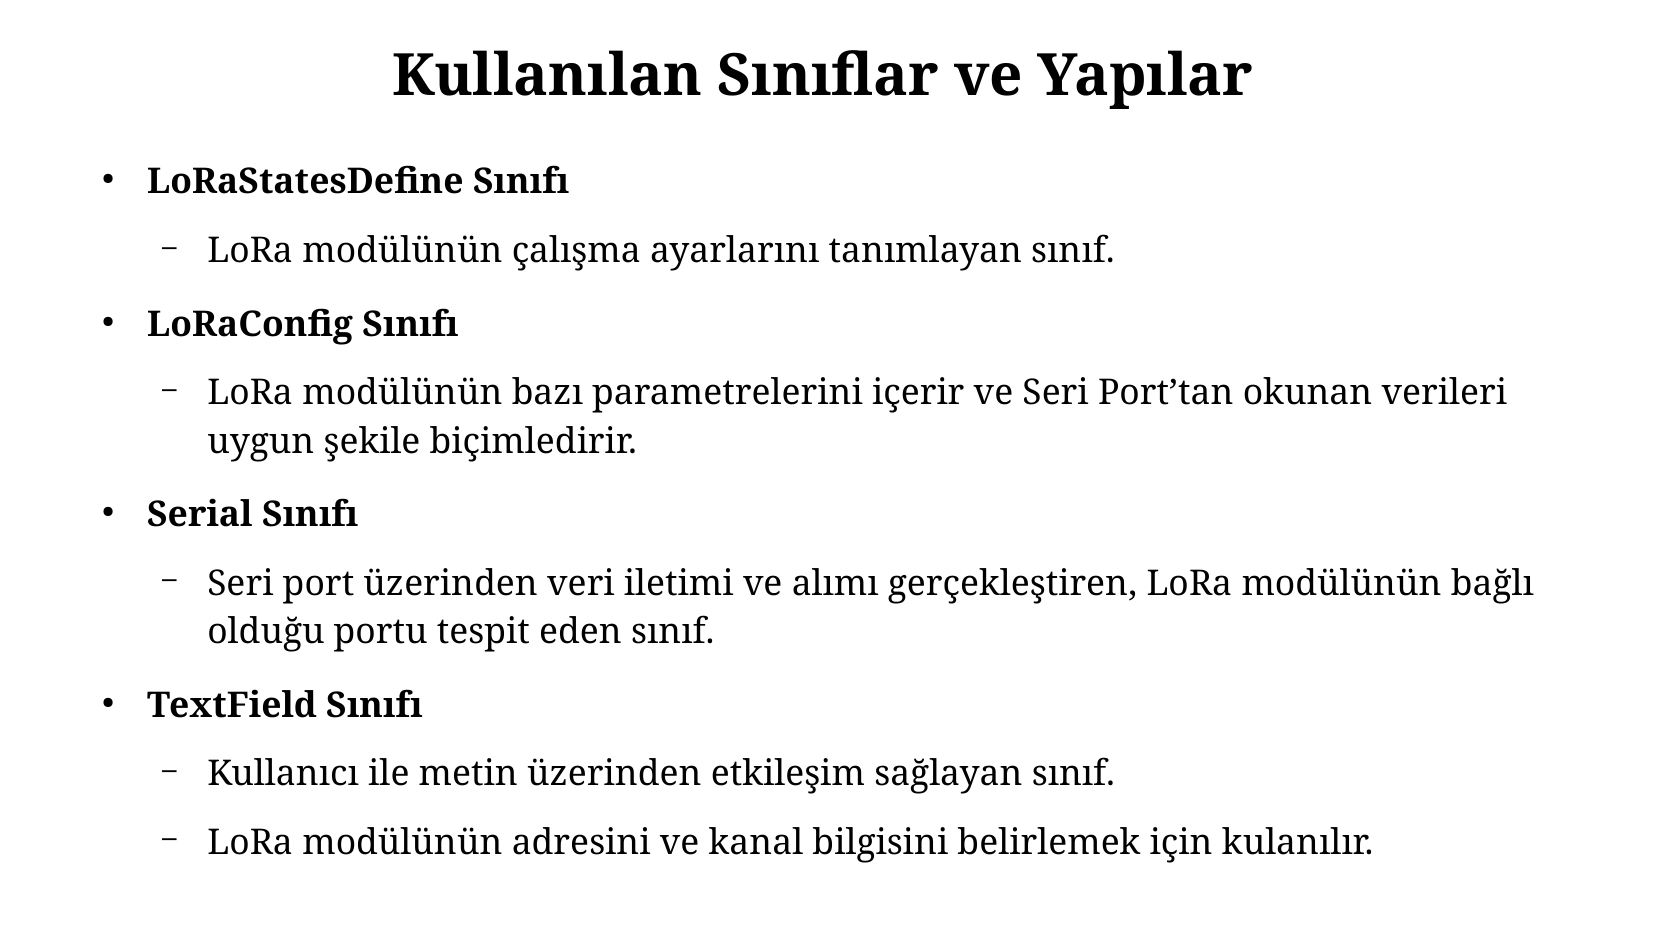

# Kullanılan Sınıflar ve Yapılar
LoRaStatesDefine Sınıfı
LoRa modülünün çalışma ayarlarını tanımlayan sınıf.
LoRaConfig Sınıfı
LoRa modülünün bazı parametrelerini içerir ve Seri Port’tan okunan verileri uygun şekile biçimledirir.
Serial Sınıfı
Seri port üzerinden veri iletimi ve alımı gerçekleştiren, LoRa modülünün bağlı olduğu portu tespit eden sınıf.
TextField Sınıfı
Kullanıcı ile metin üzerinden etkileşim sağlayan sınıf.
LoRa modülünün adresini ve kanal bilgisini belirlemek için kulanılır.